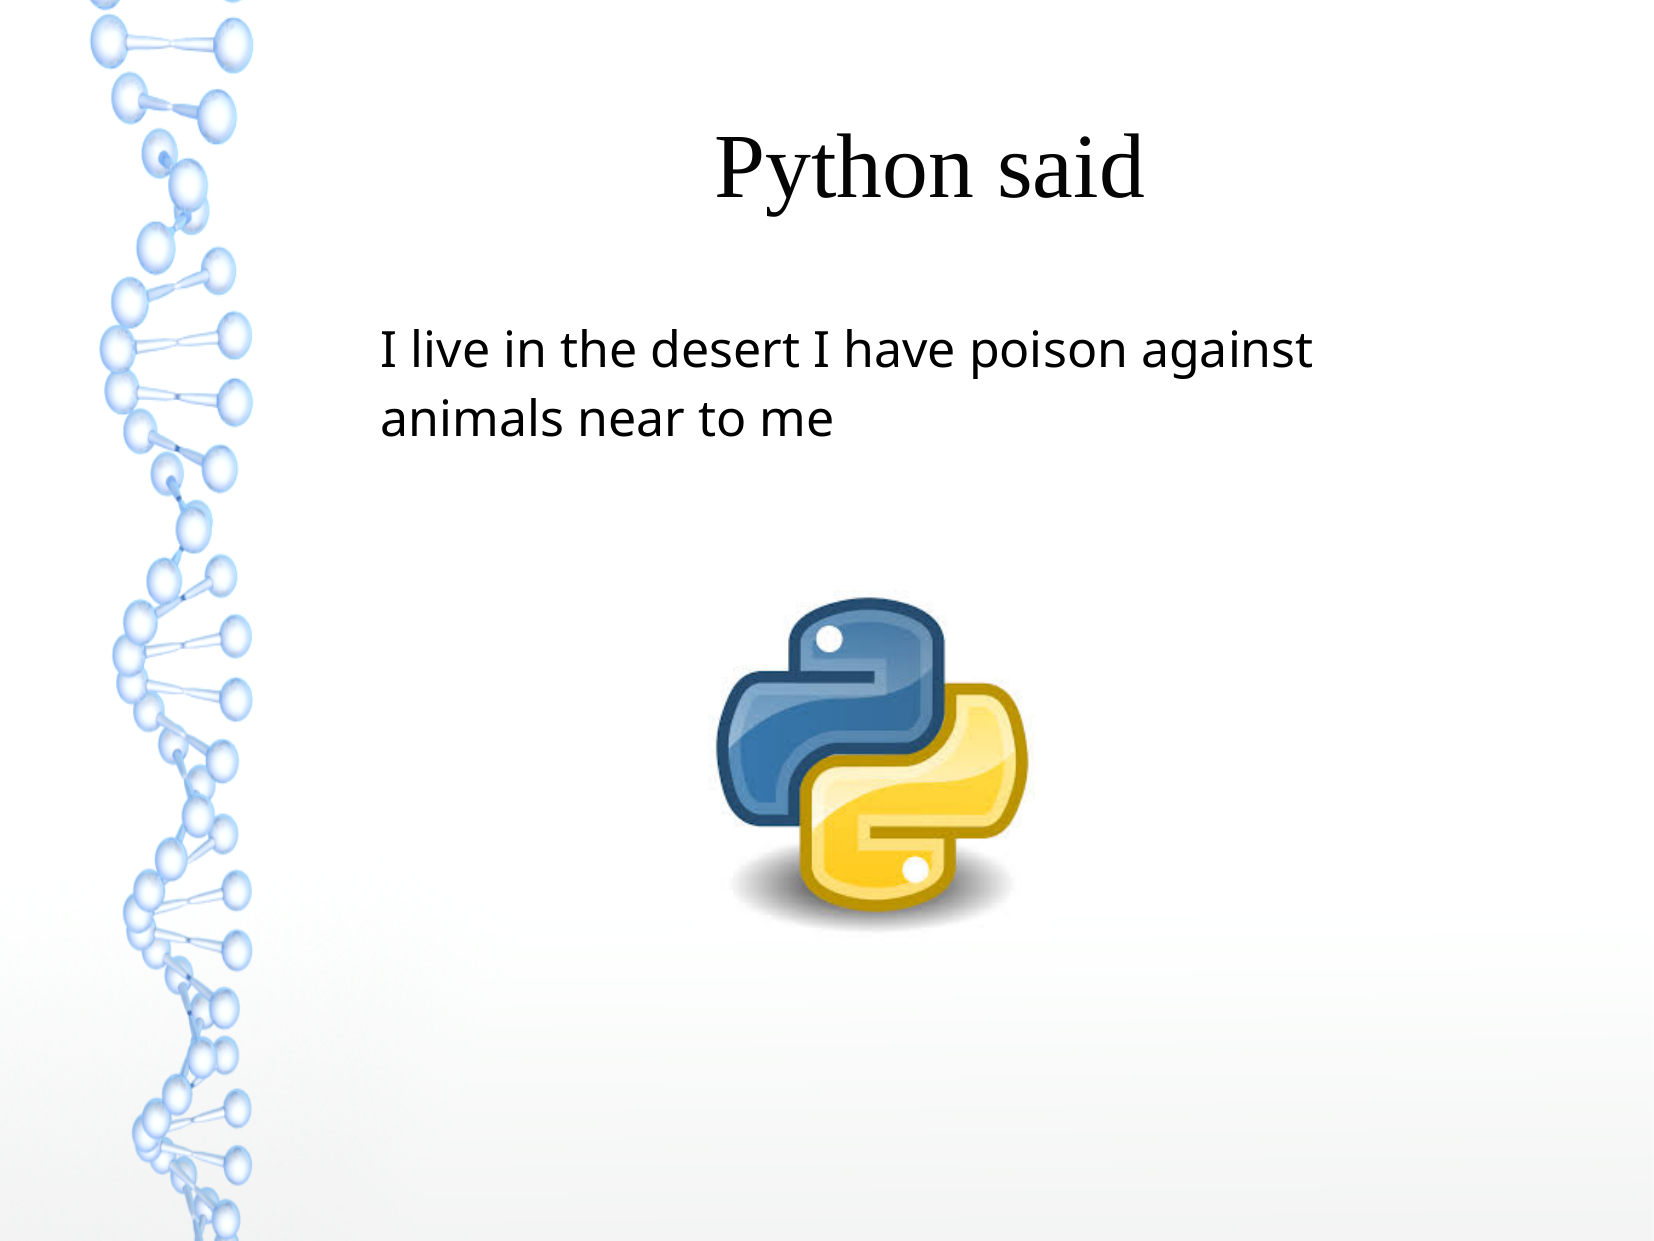

# Python said
I live in the desert I have poison against
animals near to me